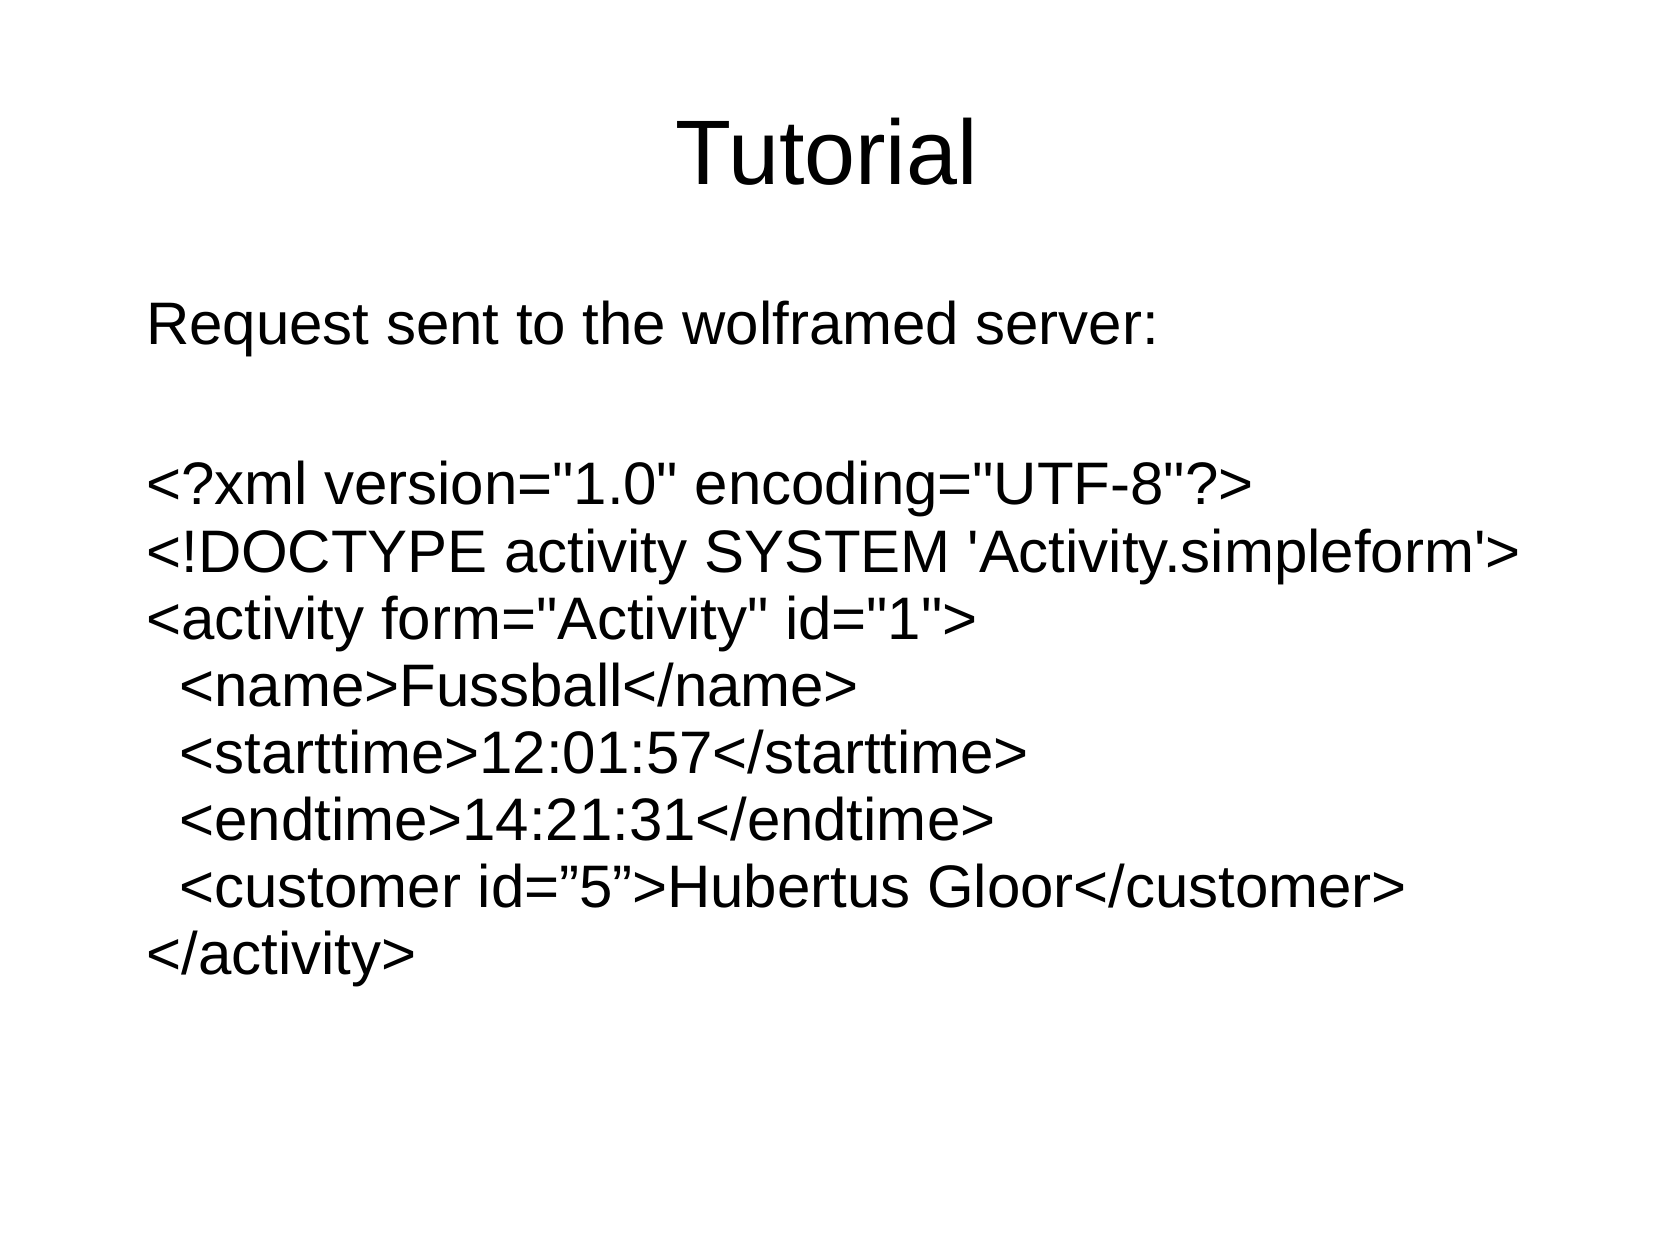

# Tutorial
Request sent to the wolframed server:
<?xml version="1.0" encoding="UTF-8"?>
<!DOCTYPE activity SYSTEM 'Activity.simpleform'>
<activity form="Activity" id="1">
 <name>Fussball</name>
 <starttime>12:01:57</starttime>
 <endtime>14:21:31</endtime>
 <customer id=”5”>Hubertus Gloor</customer>
</activity>